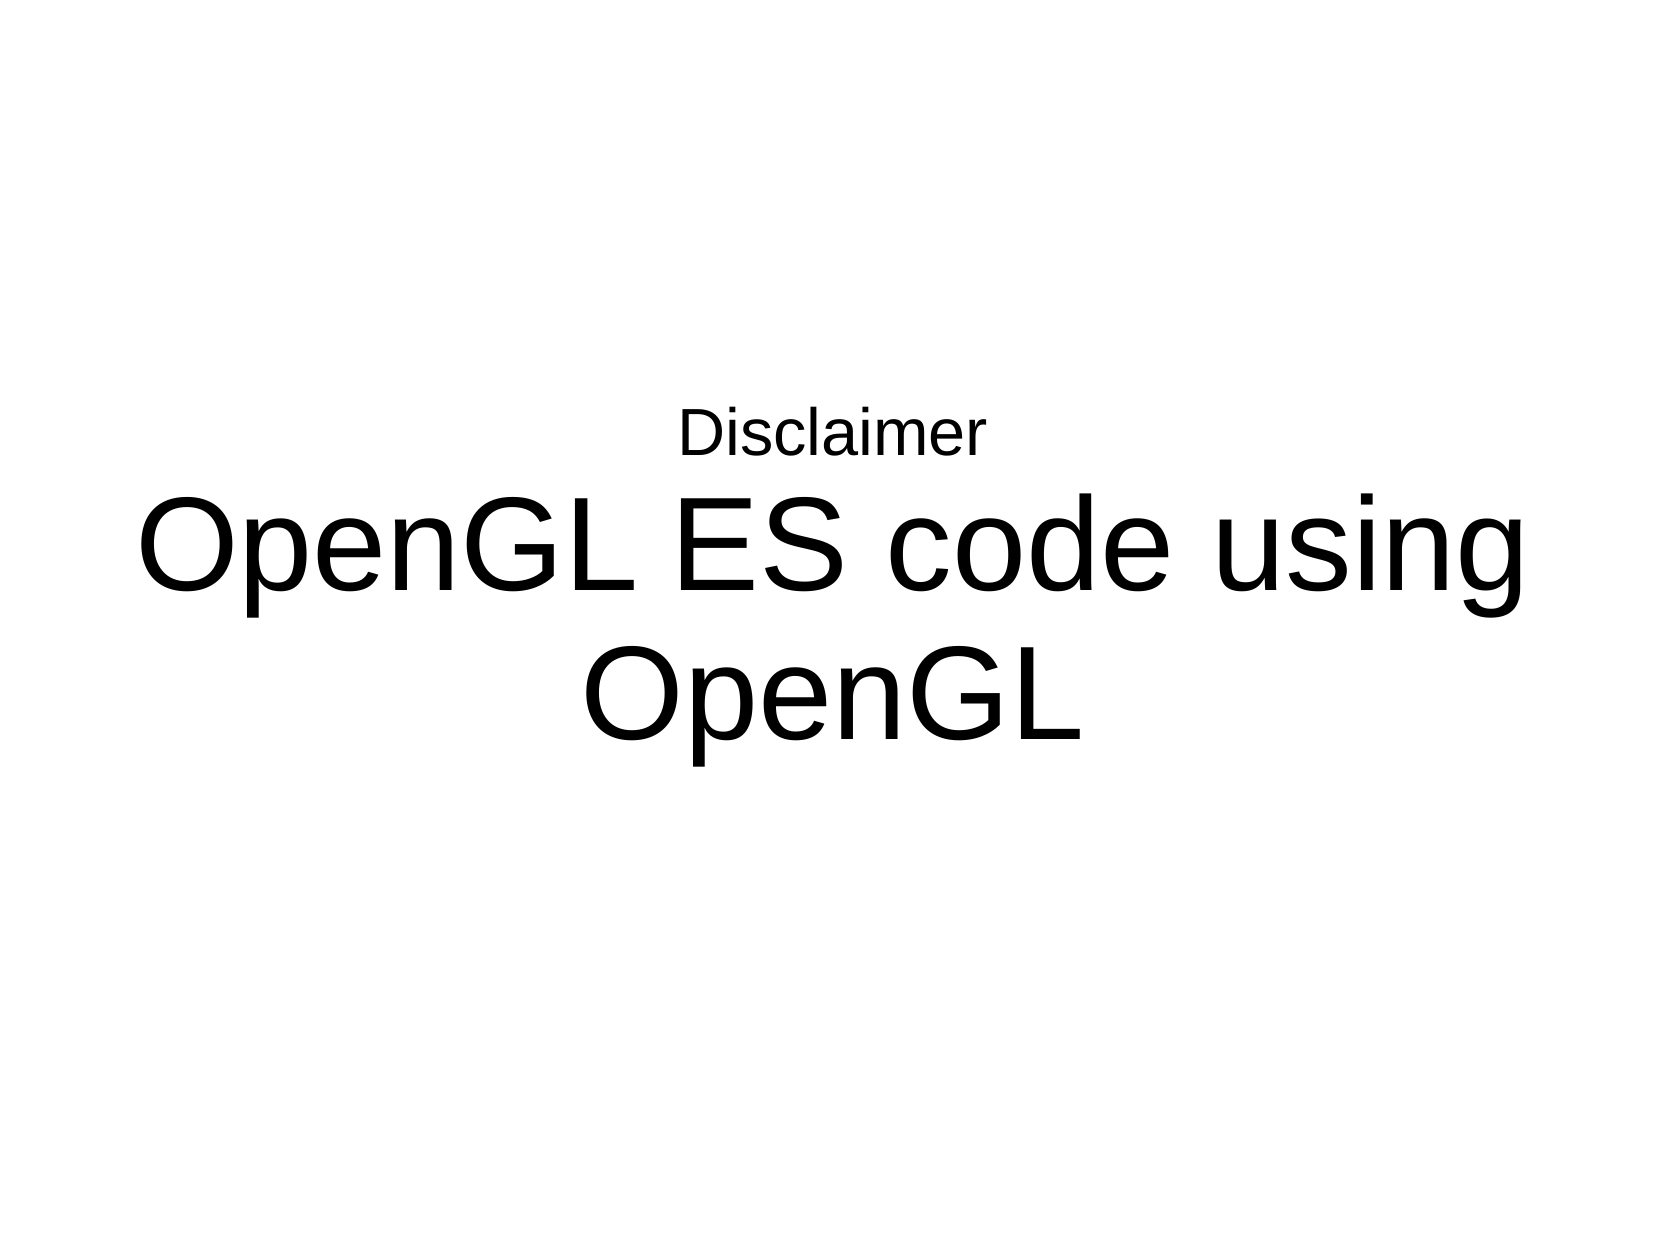

# Disclaimer
OpenGL ES code using OpenGL